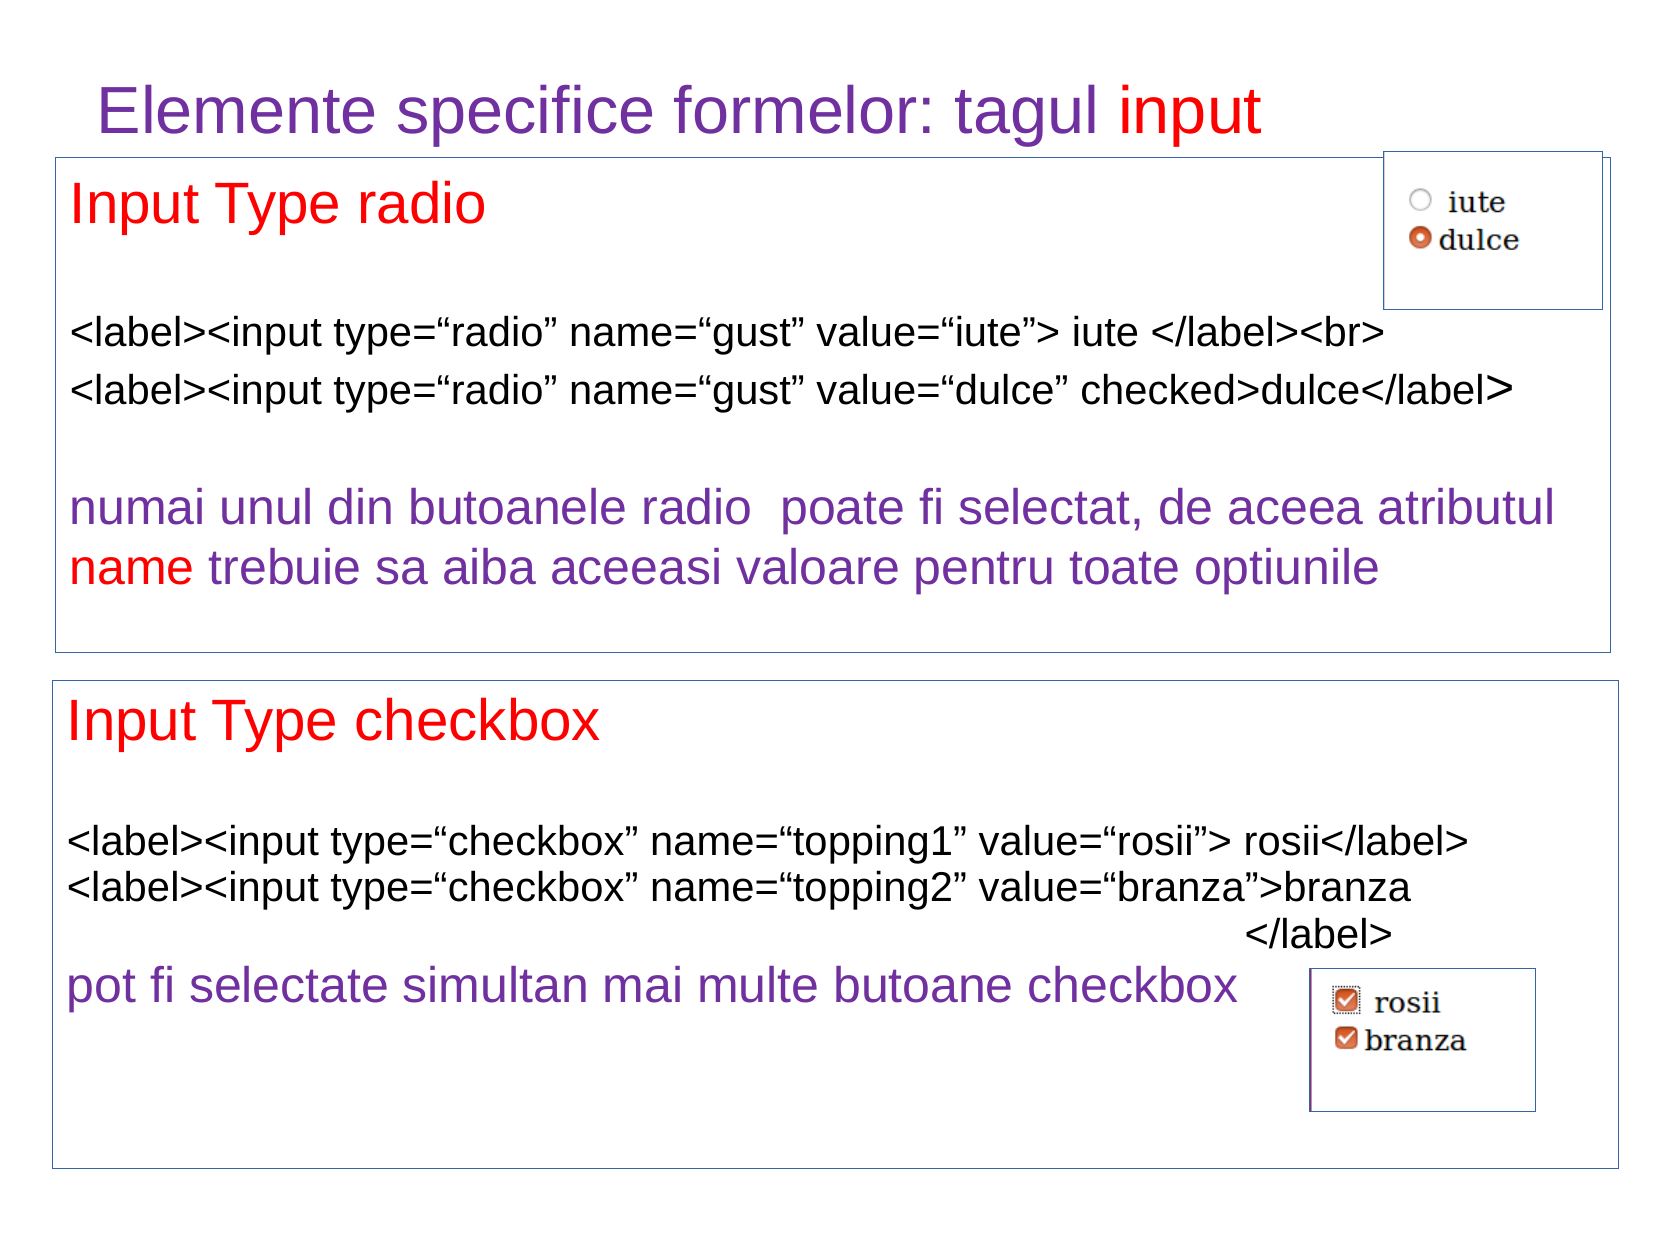

Elemente specifice formelor: tagul input
Input Type radio
<label><input type=“radio” name=“gust” value=“iute”> iute </label><br>
<label><input type=“radio” name=“gust” value=“dulce” checked>dulce</label>
numai unul din butoanele radio poate fi selectat, de aceea atributul name trebuie sa aiba aceeasi valoare pentru toate optiunile
Input Type checkbox
<label><input type=“checkbox” name=“topping1” value=“rosii”> rosii</label>
<label><input type=“checkbox” name=“topping2” value=“branza”>branza
	 </label>
pot fi selectate simultan mai multe butoane checkbox